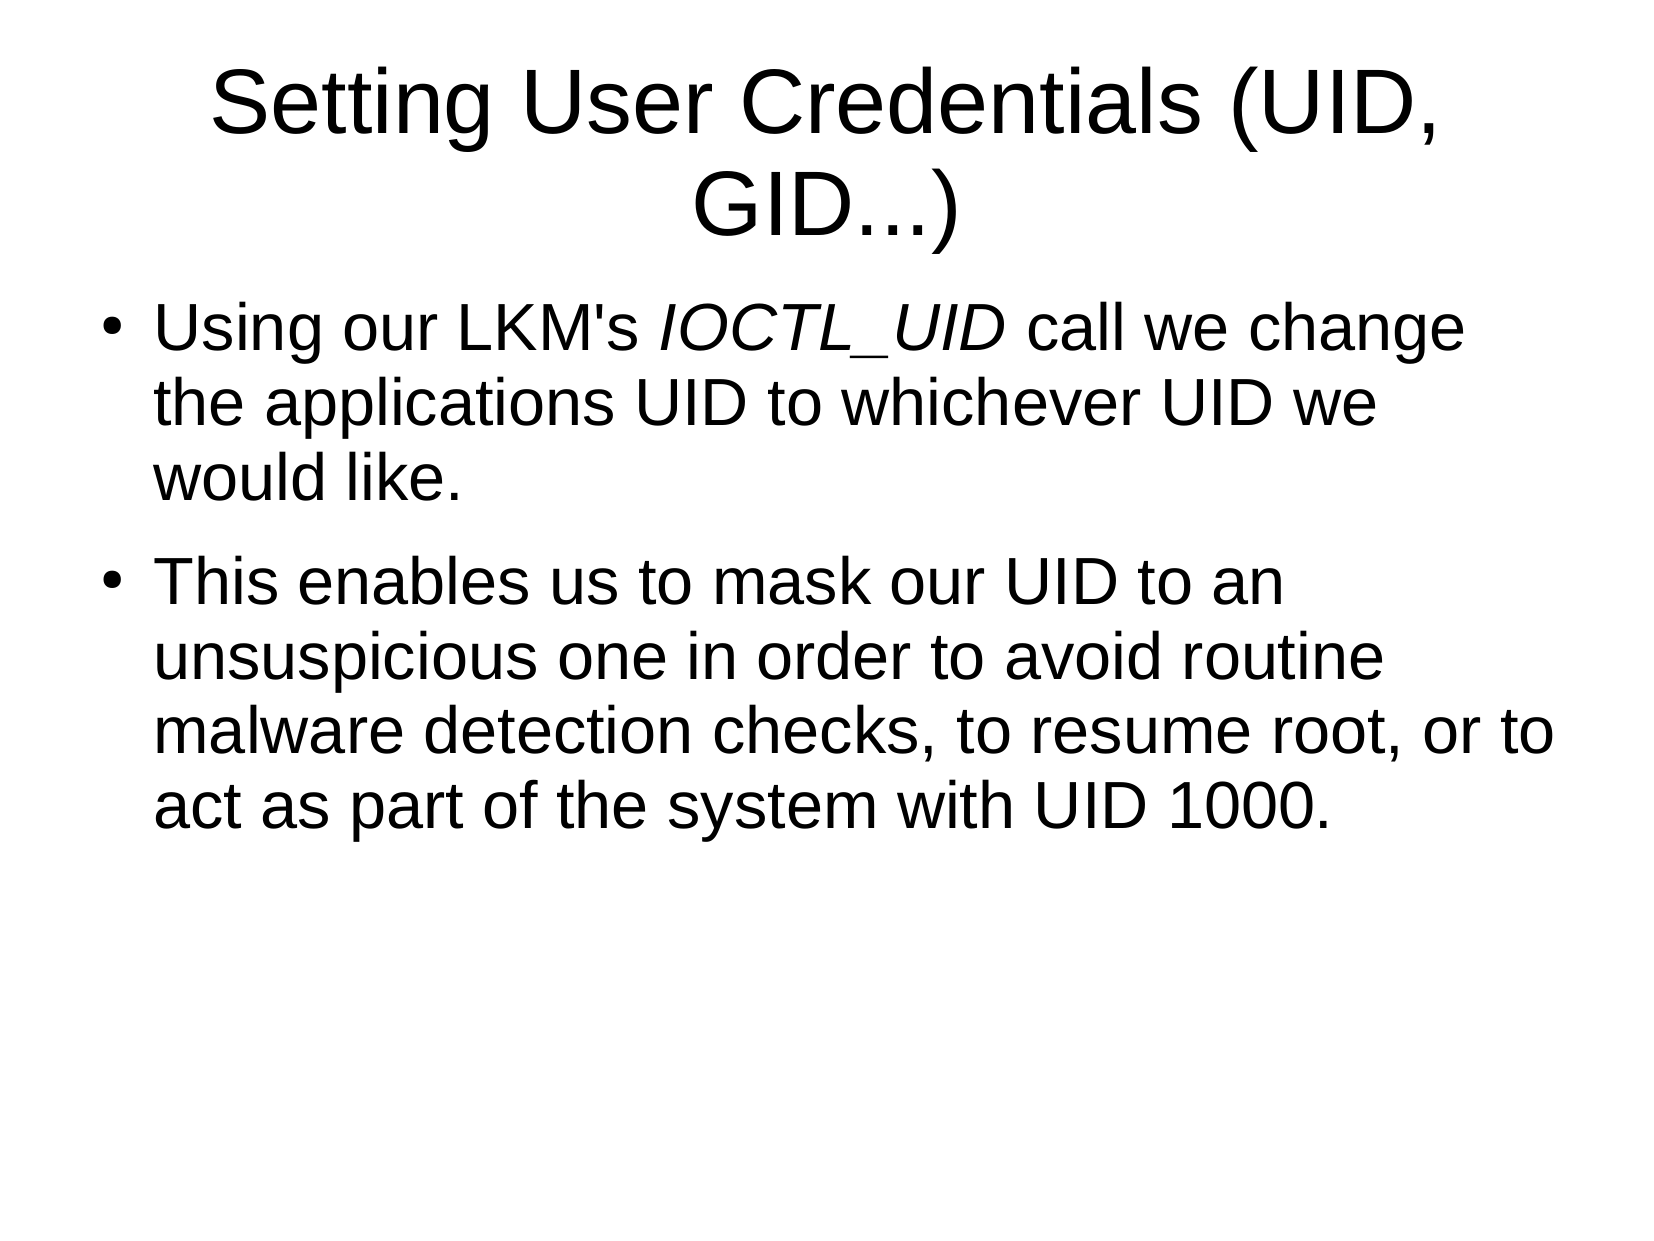

# Setting User Credentials (UID, GID...)
Using our LKM's IOCTL_UID call we change the applications UID to whichever UID we would like.
This enables us to mask our UID to an unsuspicious one in order to avoid routine malware detection checks, to resume root, or to act as part of the system with UID 1000.